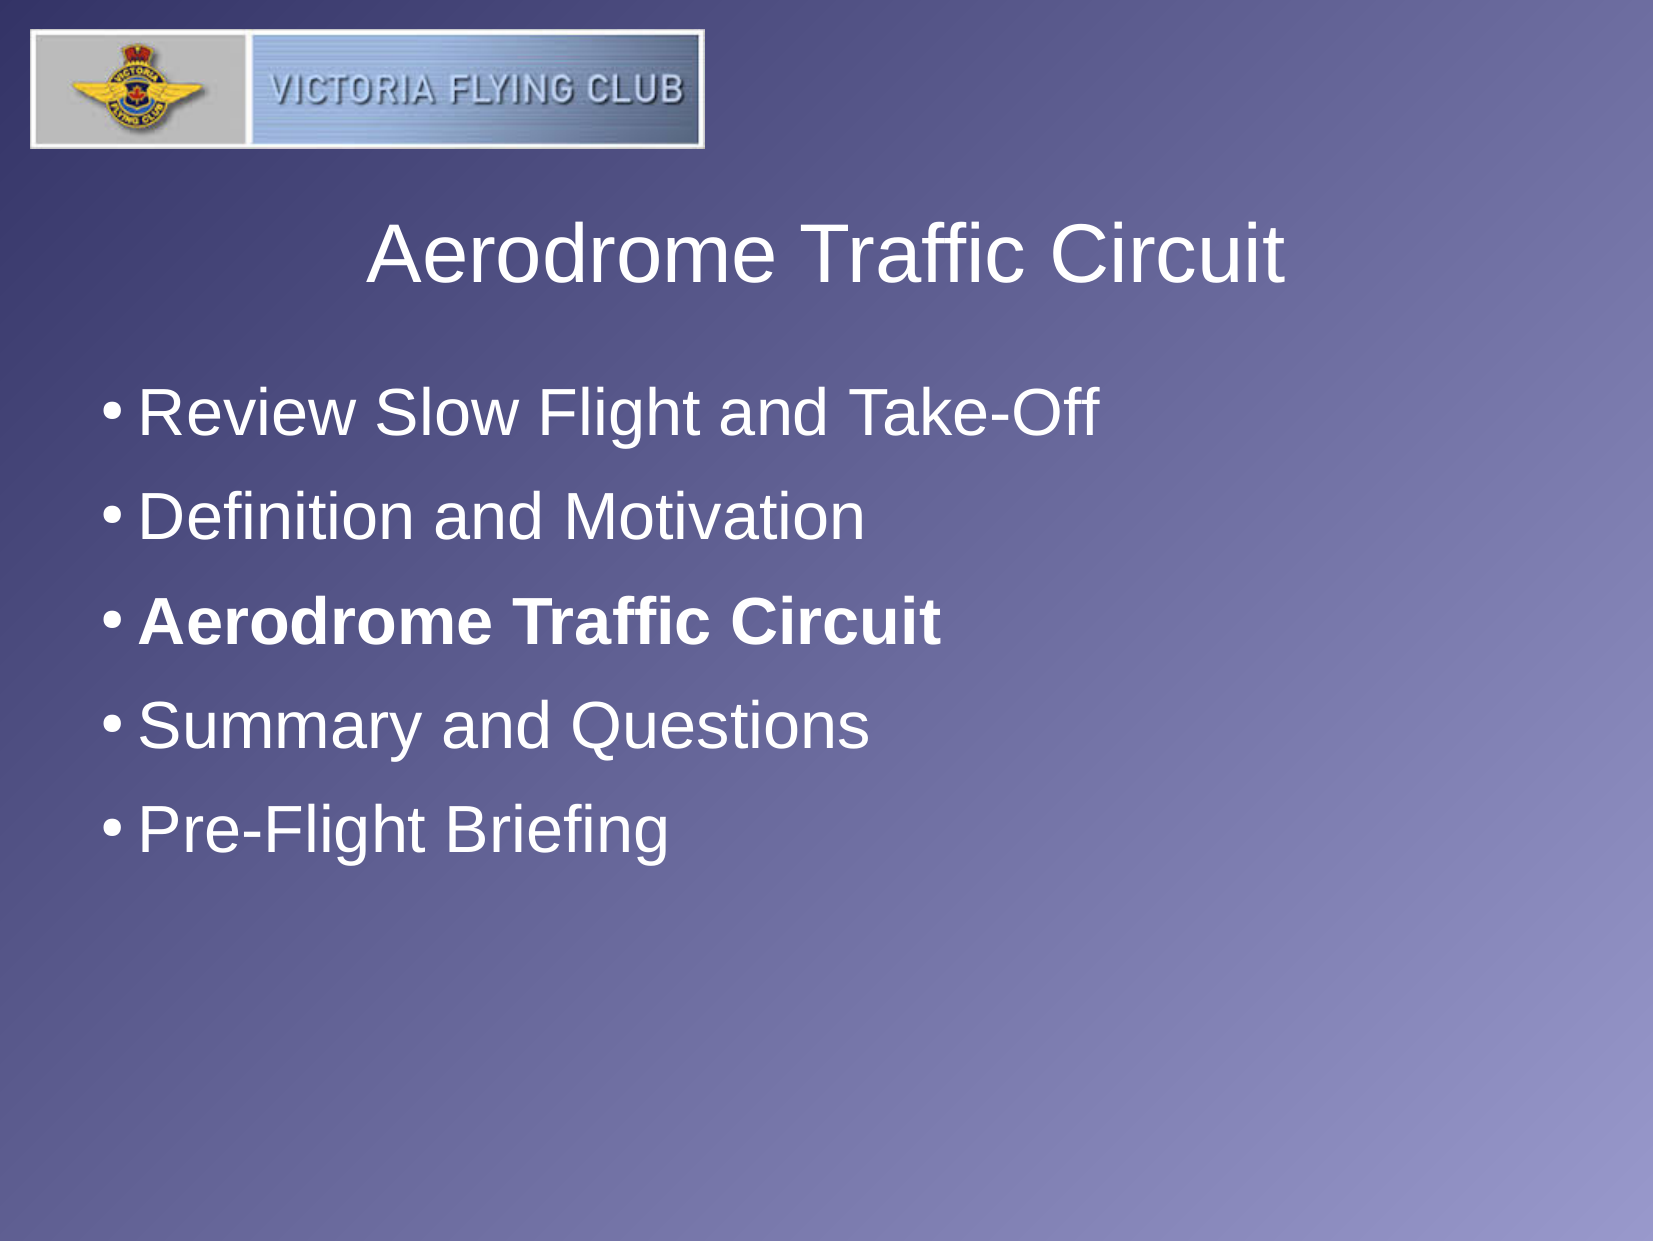

# Aerodrome Traffic Circuit
Review Slow Flight and Take-Off
Definition and Motivation
Aerodrome Traffic Circuit
Summary and Questions
Pre-Flight Briefing